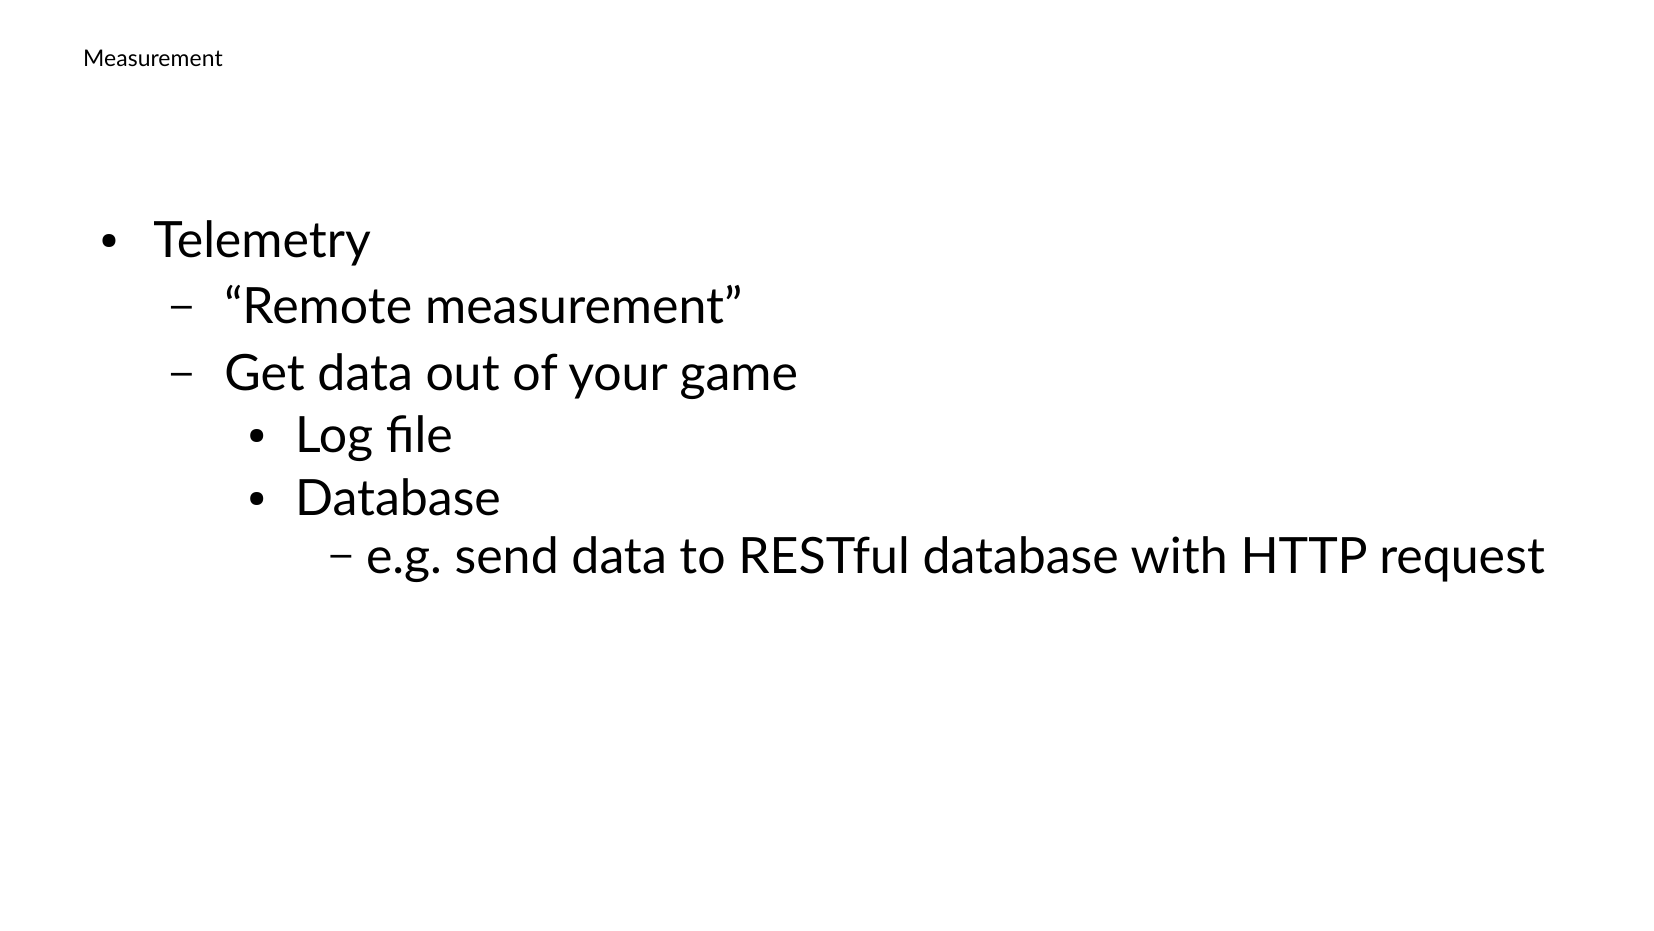

# Measurement
Telemetry
“Remote measurement”
Get data out of your game
Log file
Database
e.g. send data to RESTful database with HTTP request